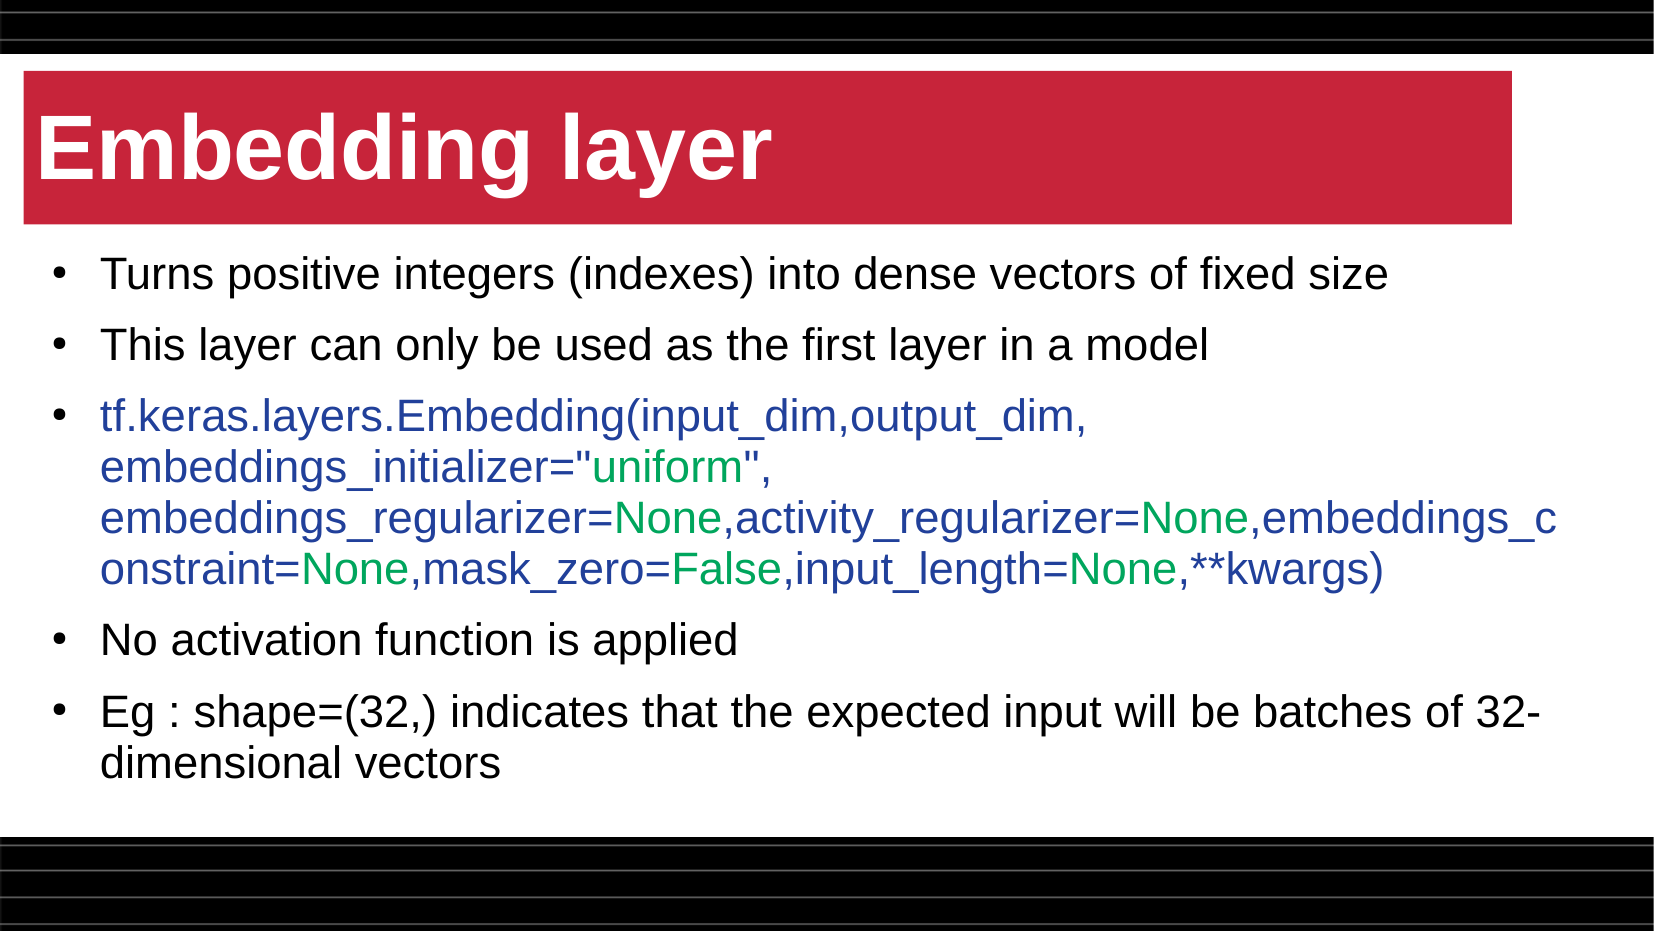

# Embedding layer
Turns positive integers (indexes) into dense vectors of fixed size
This layer can only be used as the first layer in a model
tf.keras.layers.Embedding(input_dim,output_dim, embeddings_initializer="uniform", embeddings_regularizer=None,activity_regularizer=None,embeddings_constraint=None,mask_zero=False,input_length=None,**kwargs)
No activation function is applied
Eg : shape=(32,) indicates that the expected input will be batches of 32-dimensional vectors